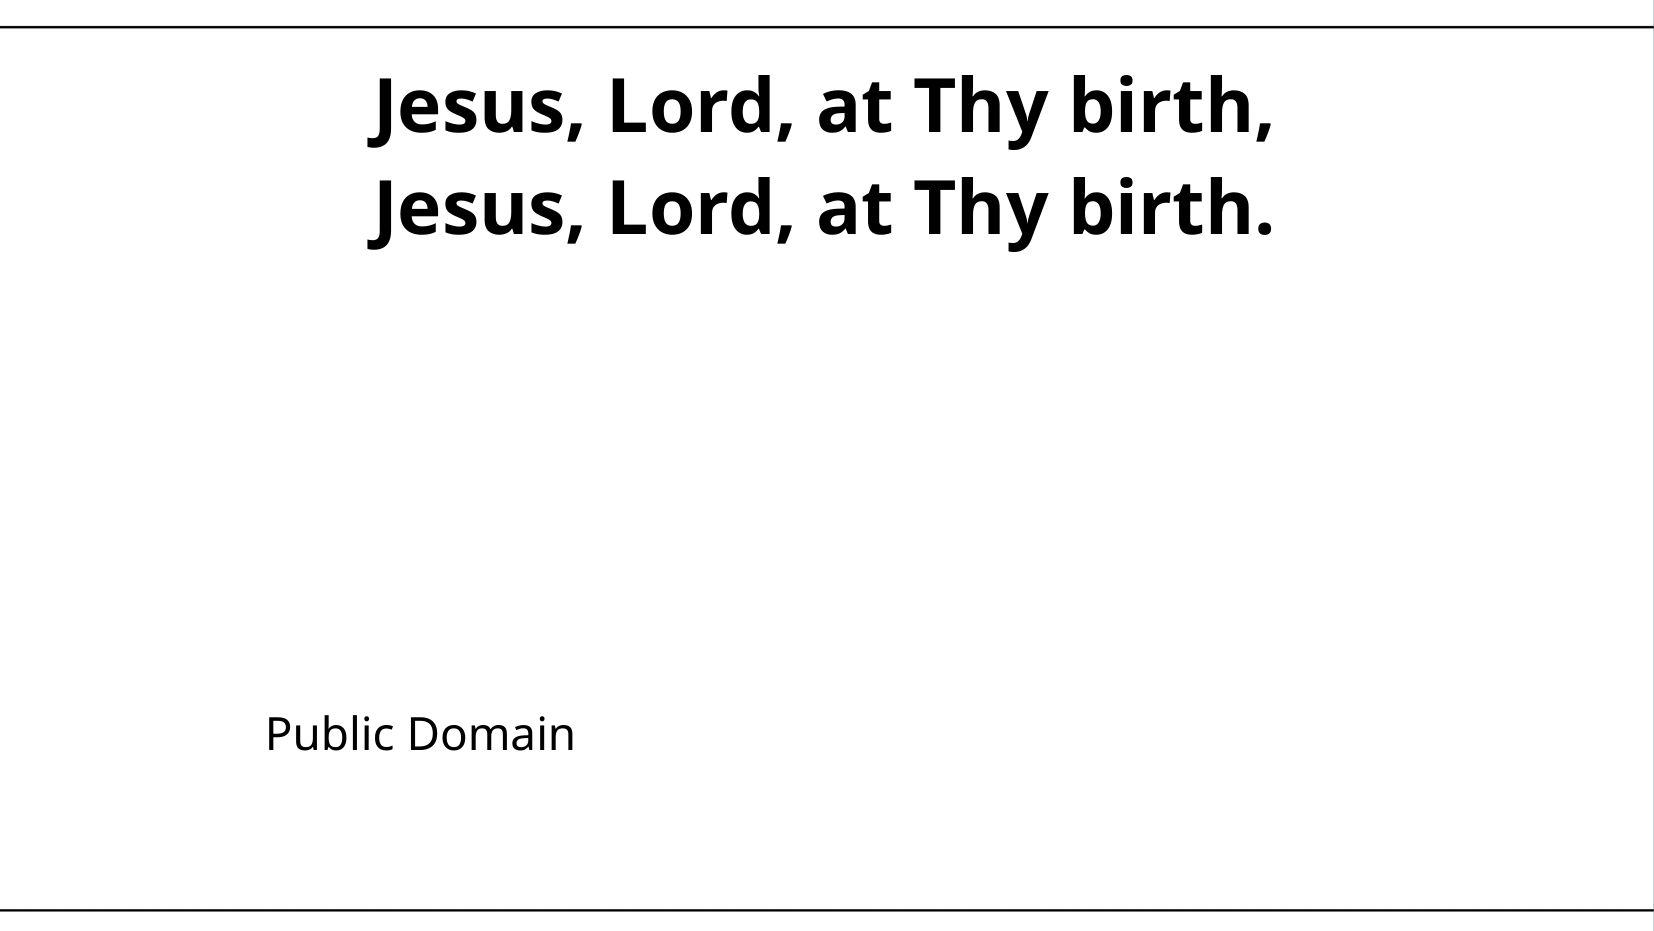

Jesus, Lord, at Thy birth,
Jesus, Lord, at Thy birth.
 Public Domain